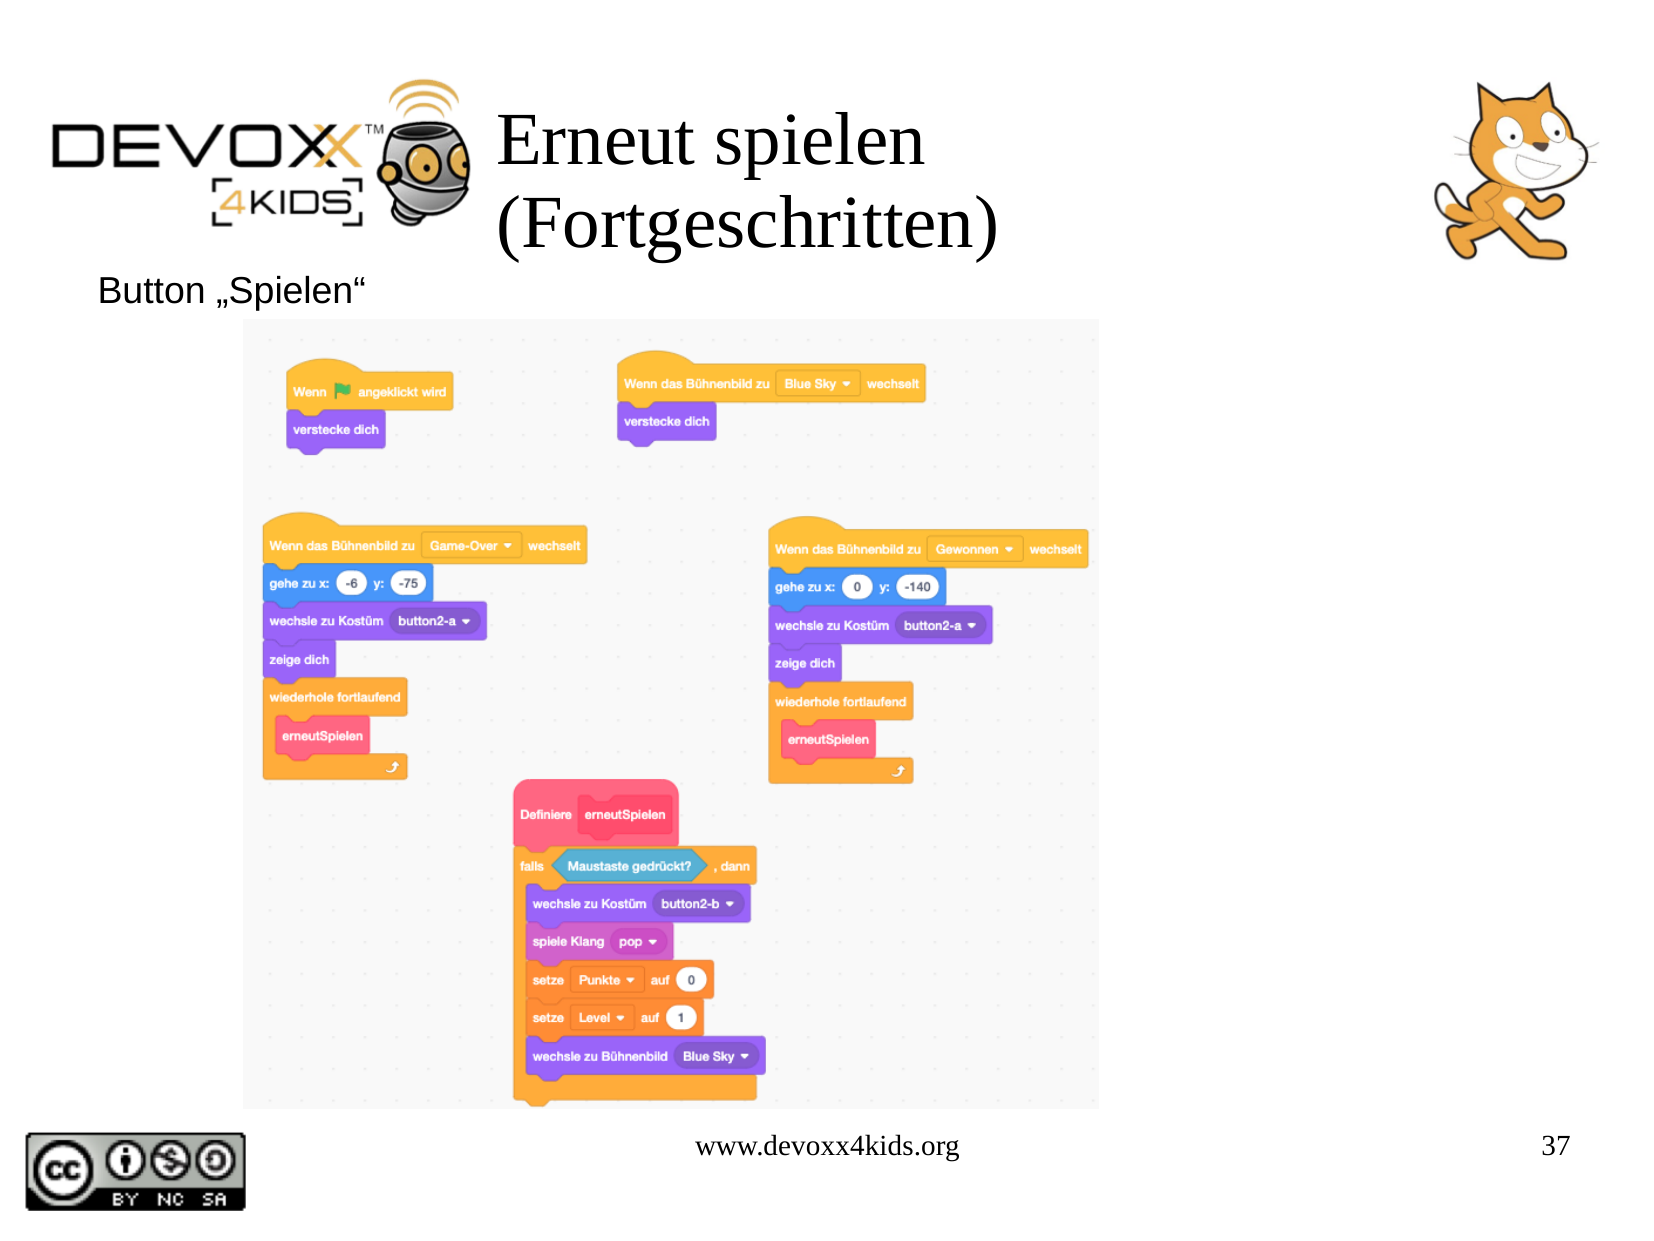

# Erneut spielen (Fortgeschritten)
Button „Spielen“
www.devoxx4kids.org
37